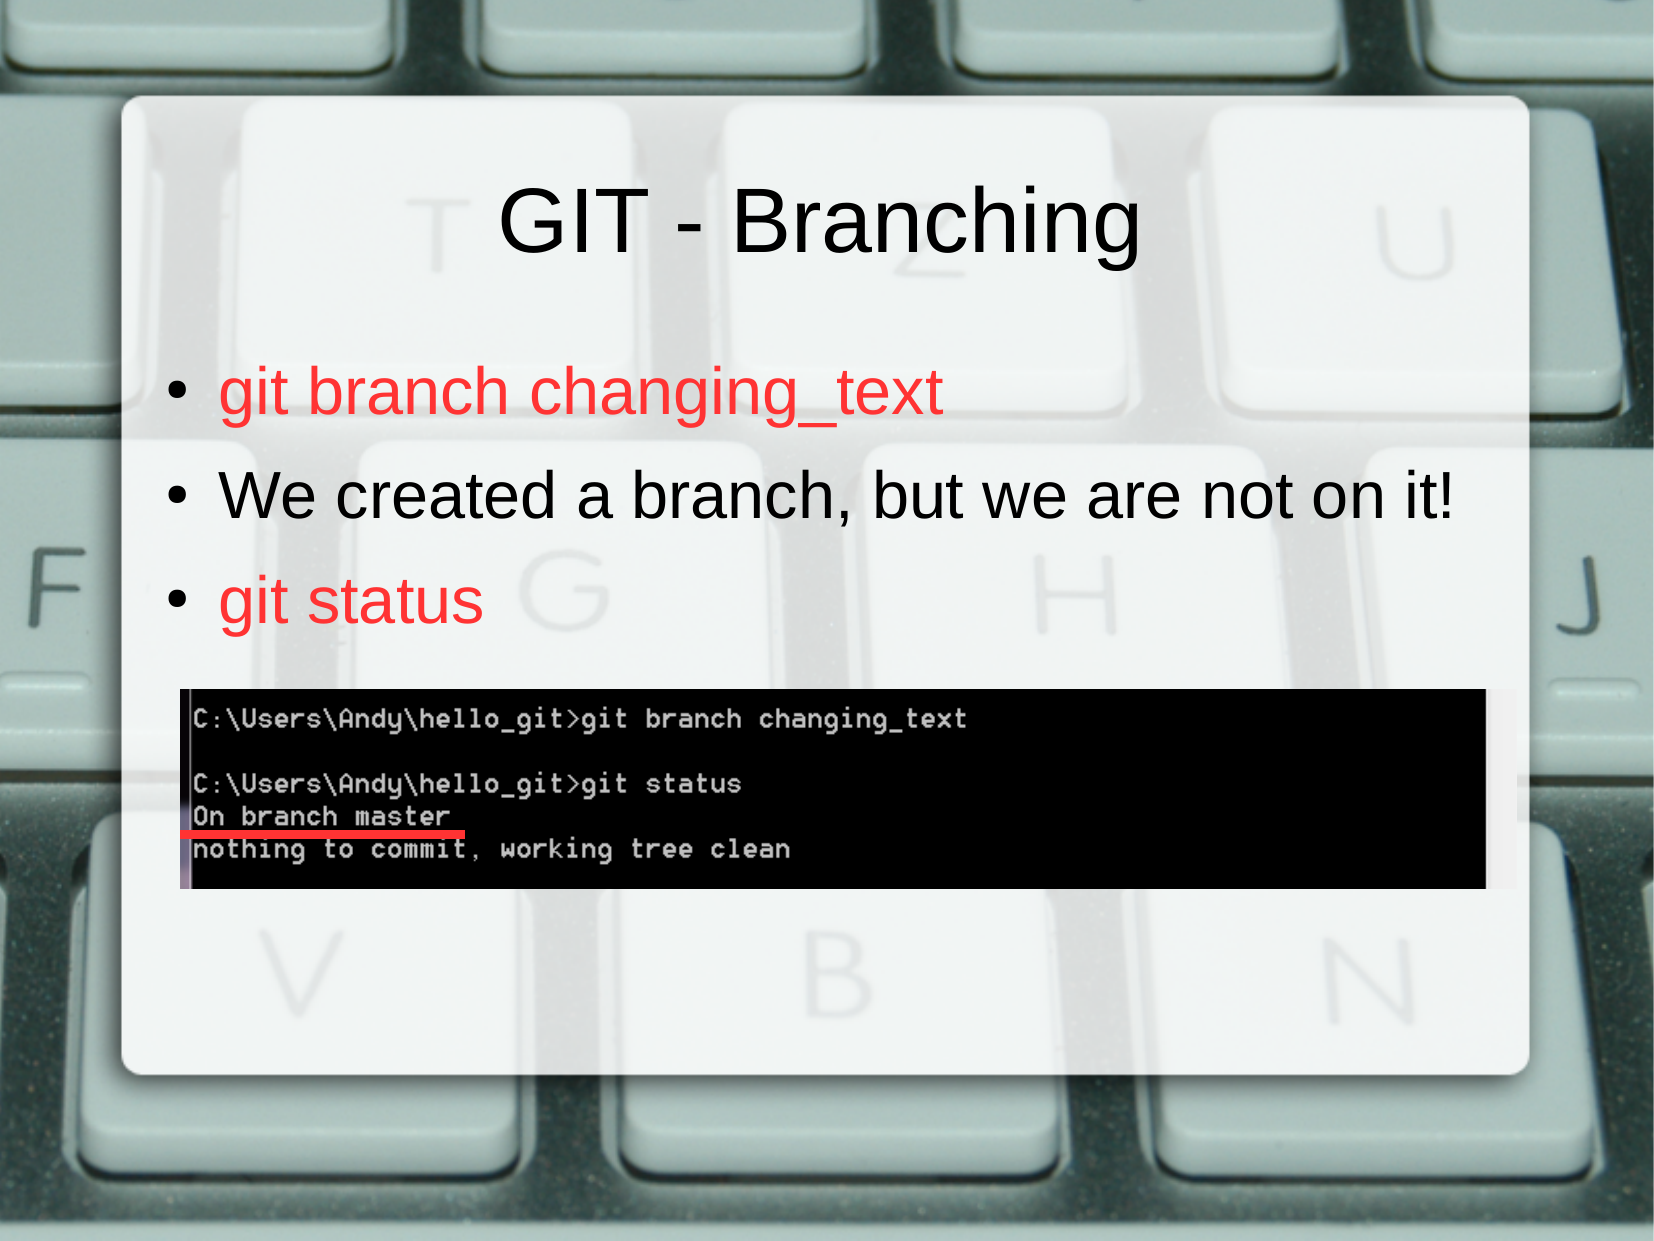

# GIT - Branching
git branch changing_text
We created a branch, but we are not on it!
git status